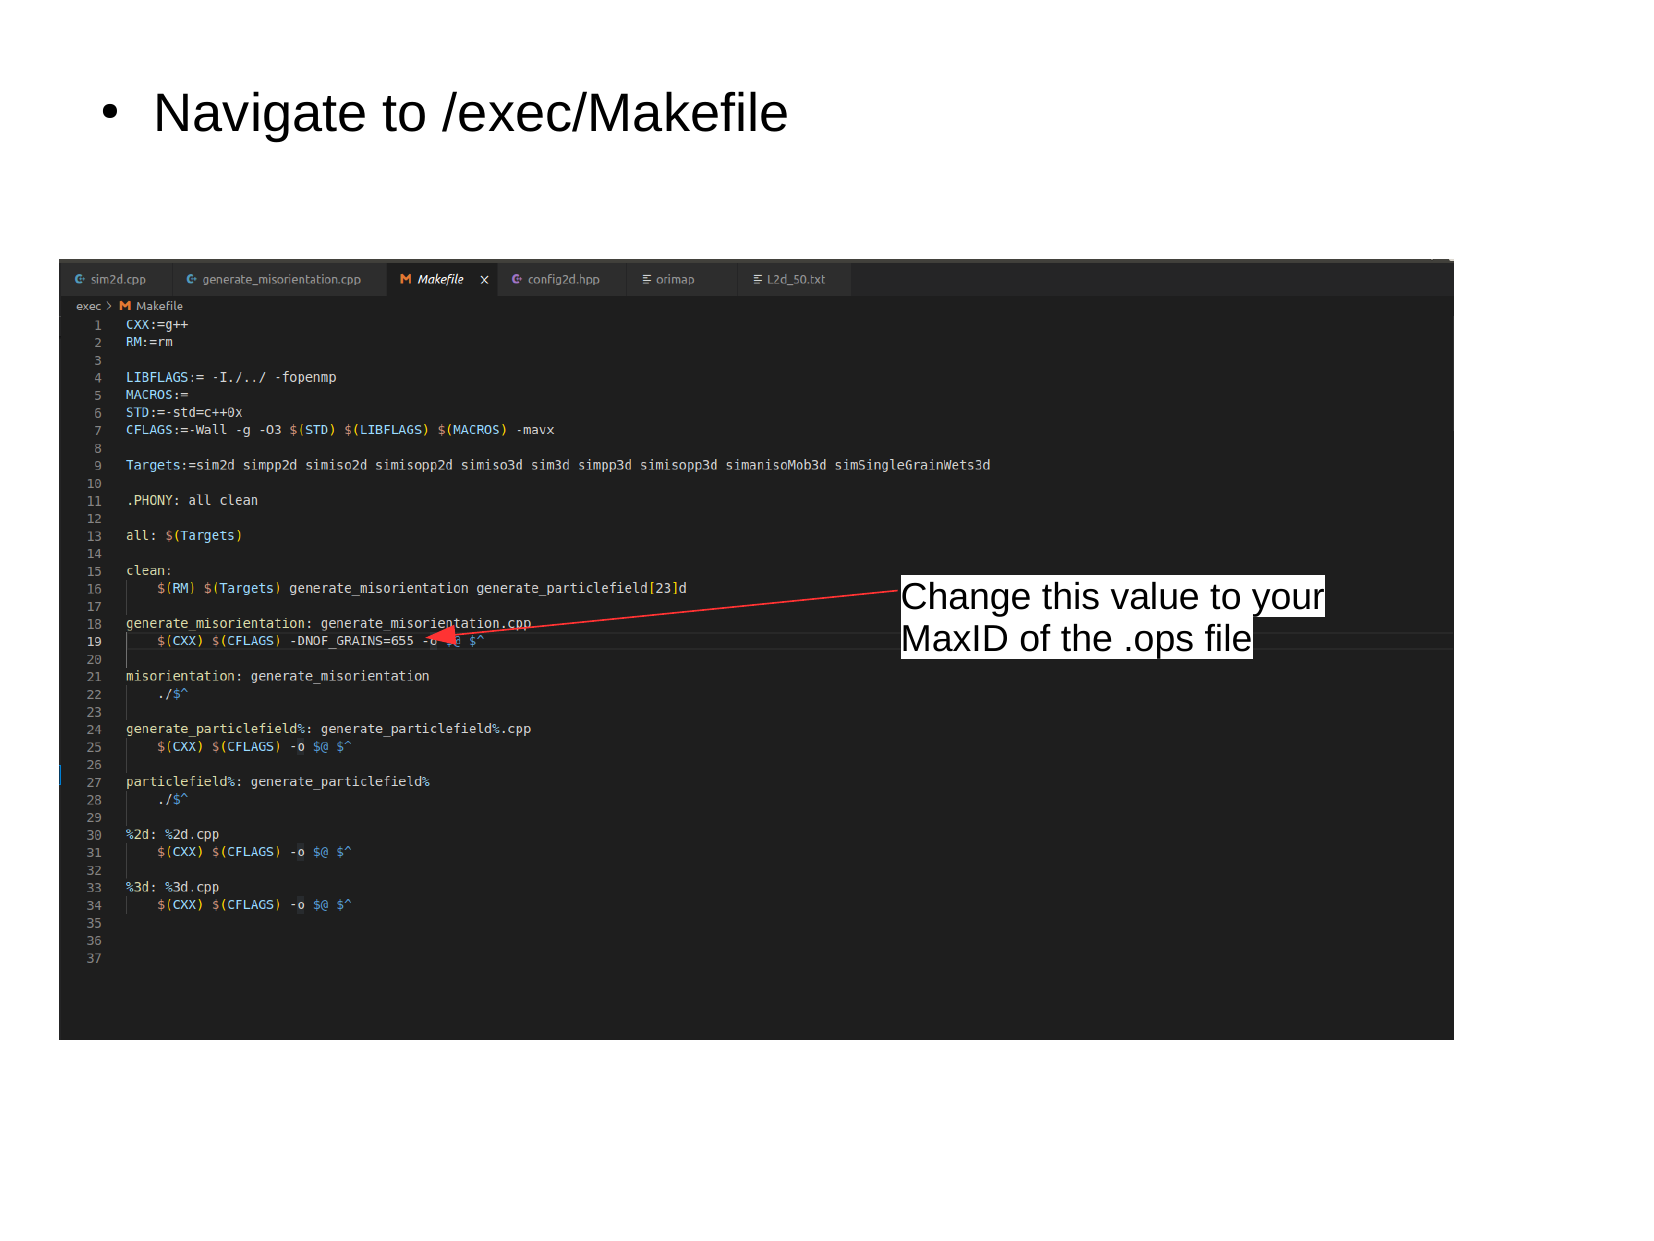

# Navigate to /exec/Makefile
Change this value to your MaxID of the .ops file